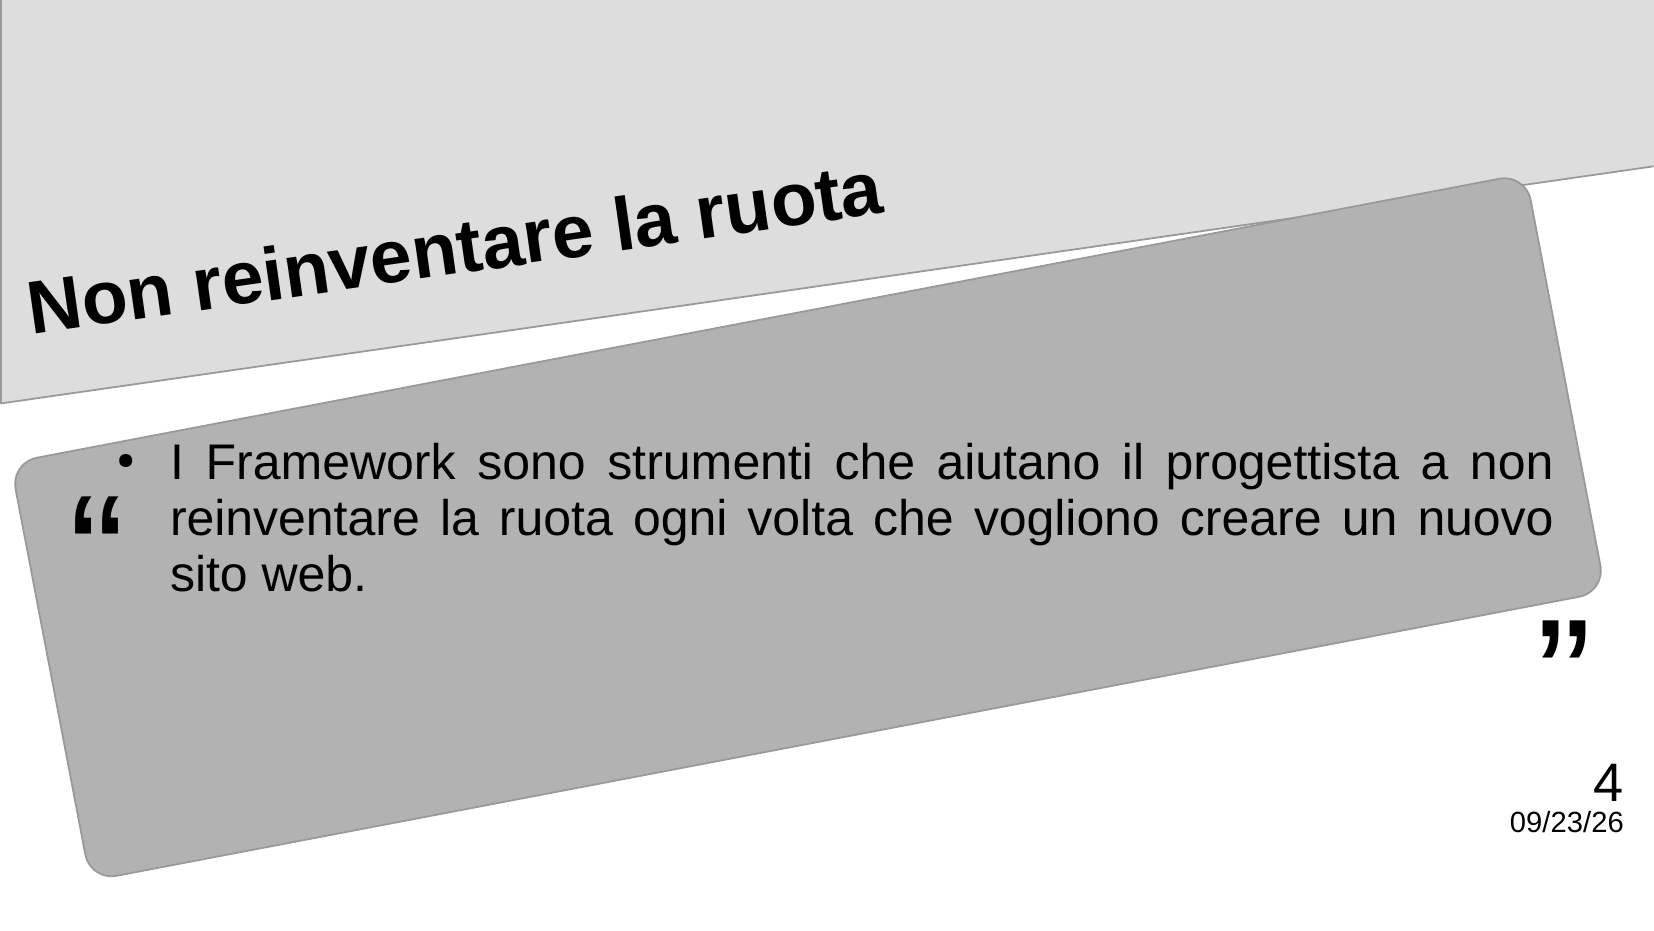

# Non reinventare la ruota
I Framework sono strumenti che aiutano il progettista a non reinventare la ruota ogni volta che vogliono creare un nuovo sito web.
4